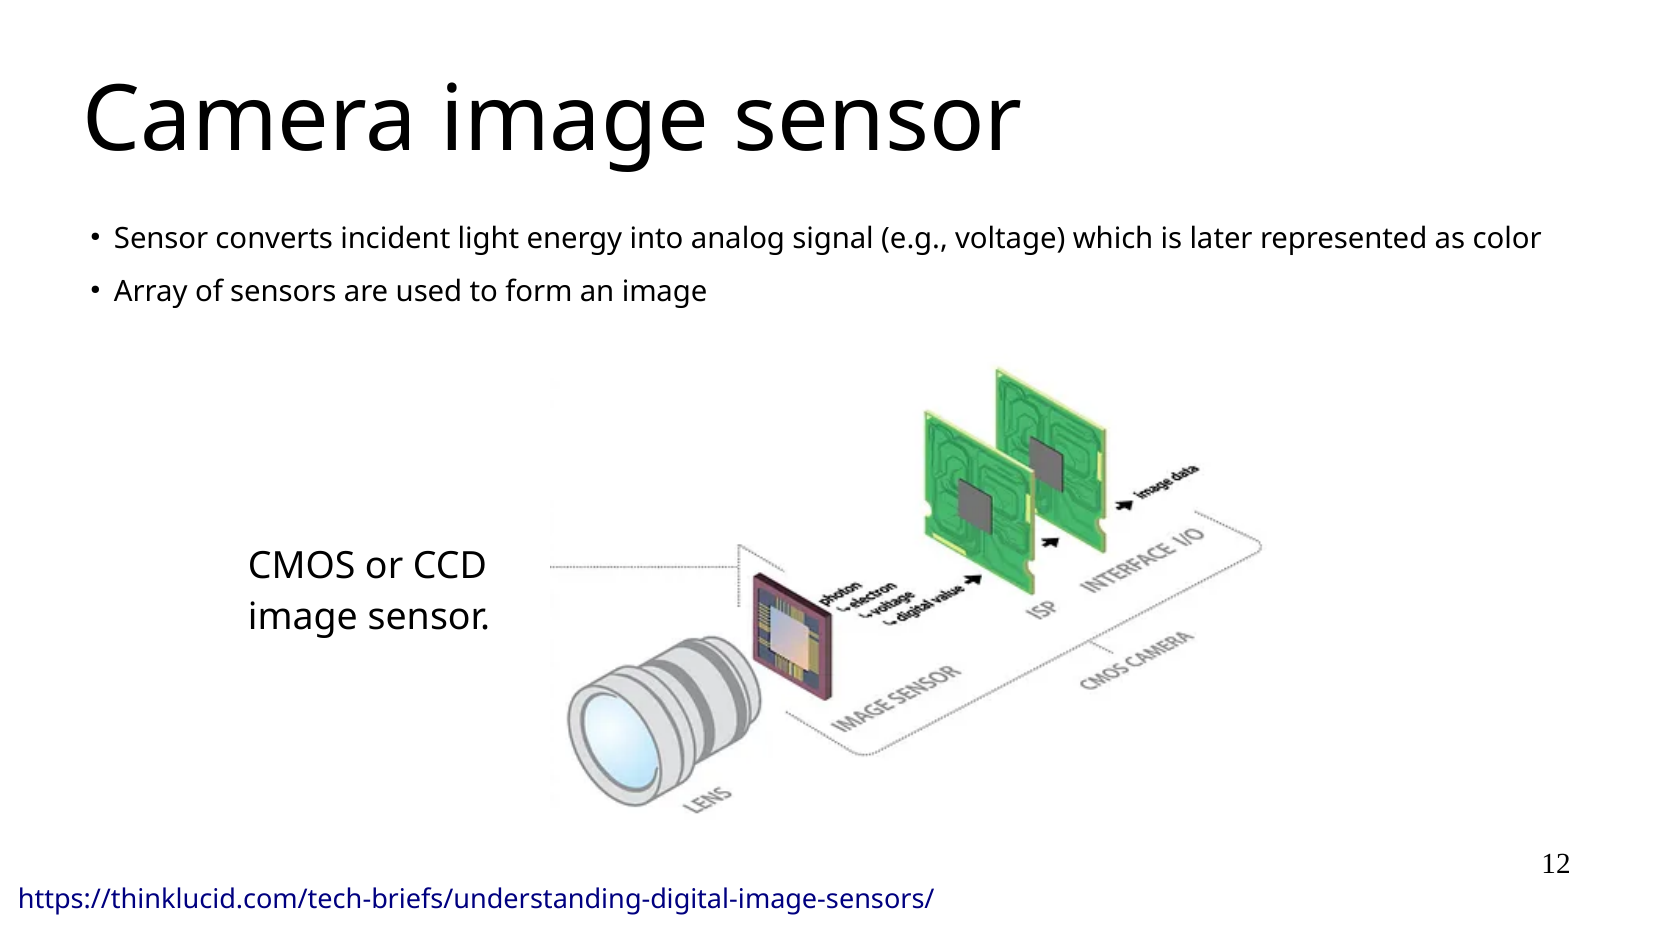

# Camera image sensor
Sensor converts incident light energy into analog signal (e.g., voltage) which is later represented as color
Array of sensors are used to form an image
CMOS or CCD image sensor.
12
https://thinklucid.com/tech-briefs/understanding-digital-image-sensors/